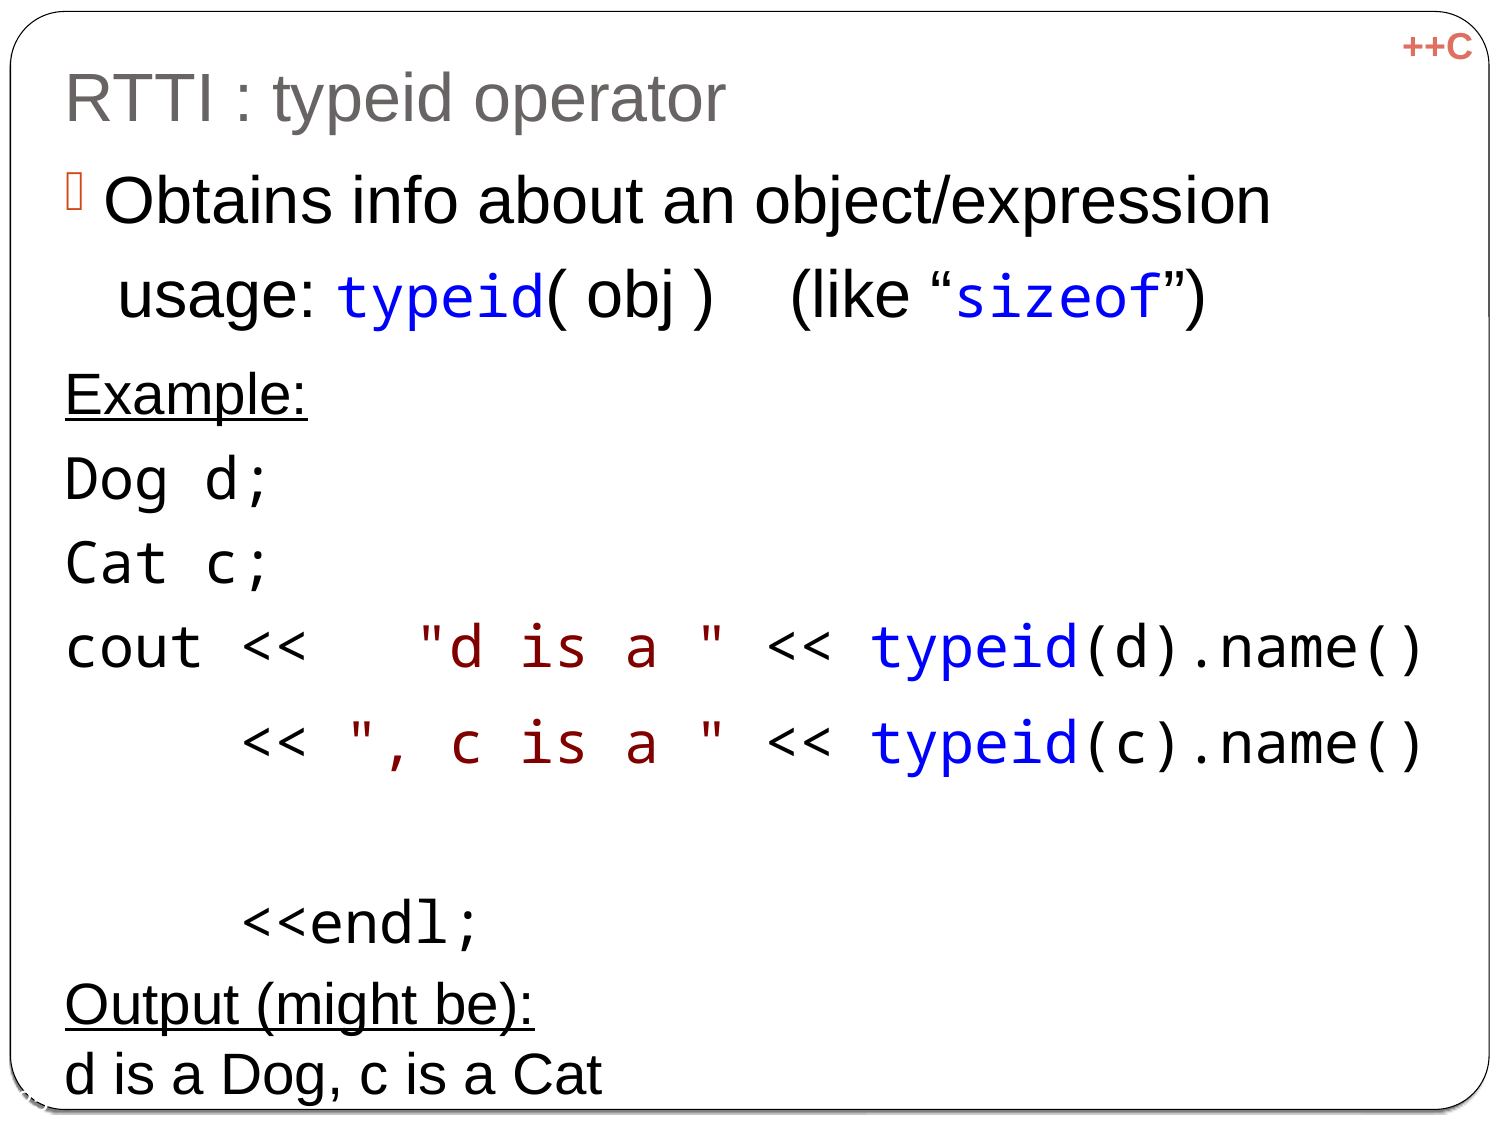

# RTTI : typeid operator
 Obtains info about an object/expression
usage: typeid( obj ) (like “sizeof”)
Example:
Dog d;
Cat c;
cout << "d is a " << typeid(d).name()
 << ", c is a " << typeid(c).name()
 <<endl;
Output (might be):
d is a Dog, c is a Cat